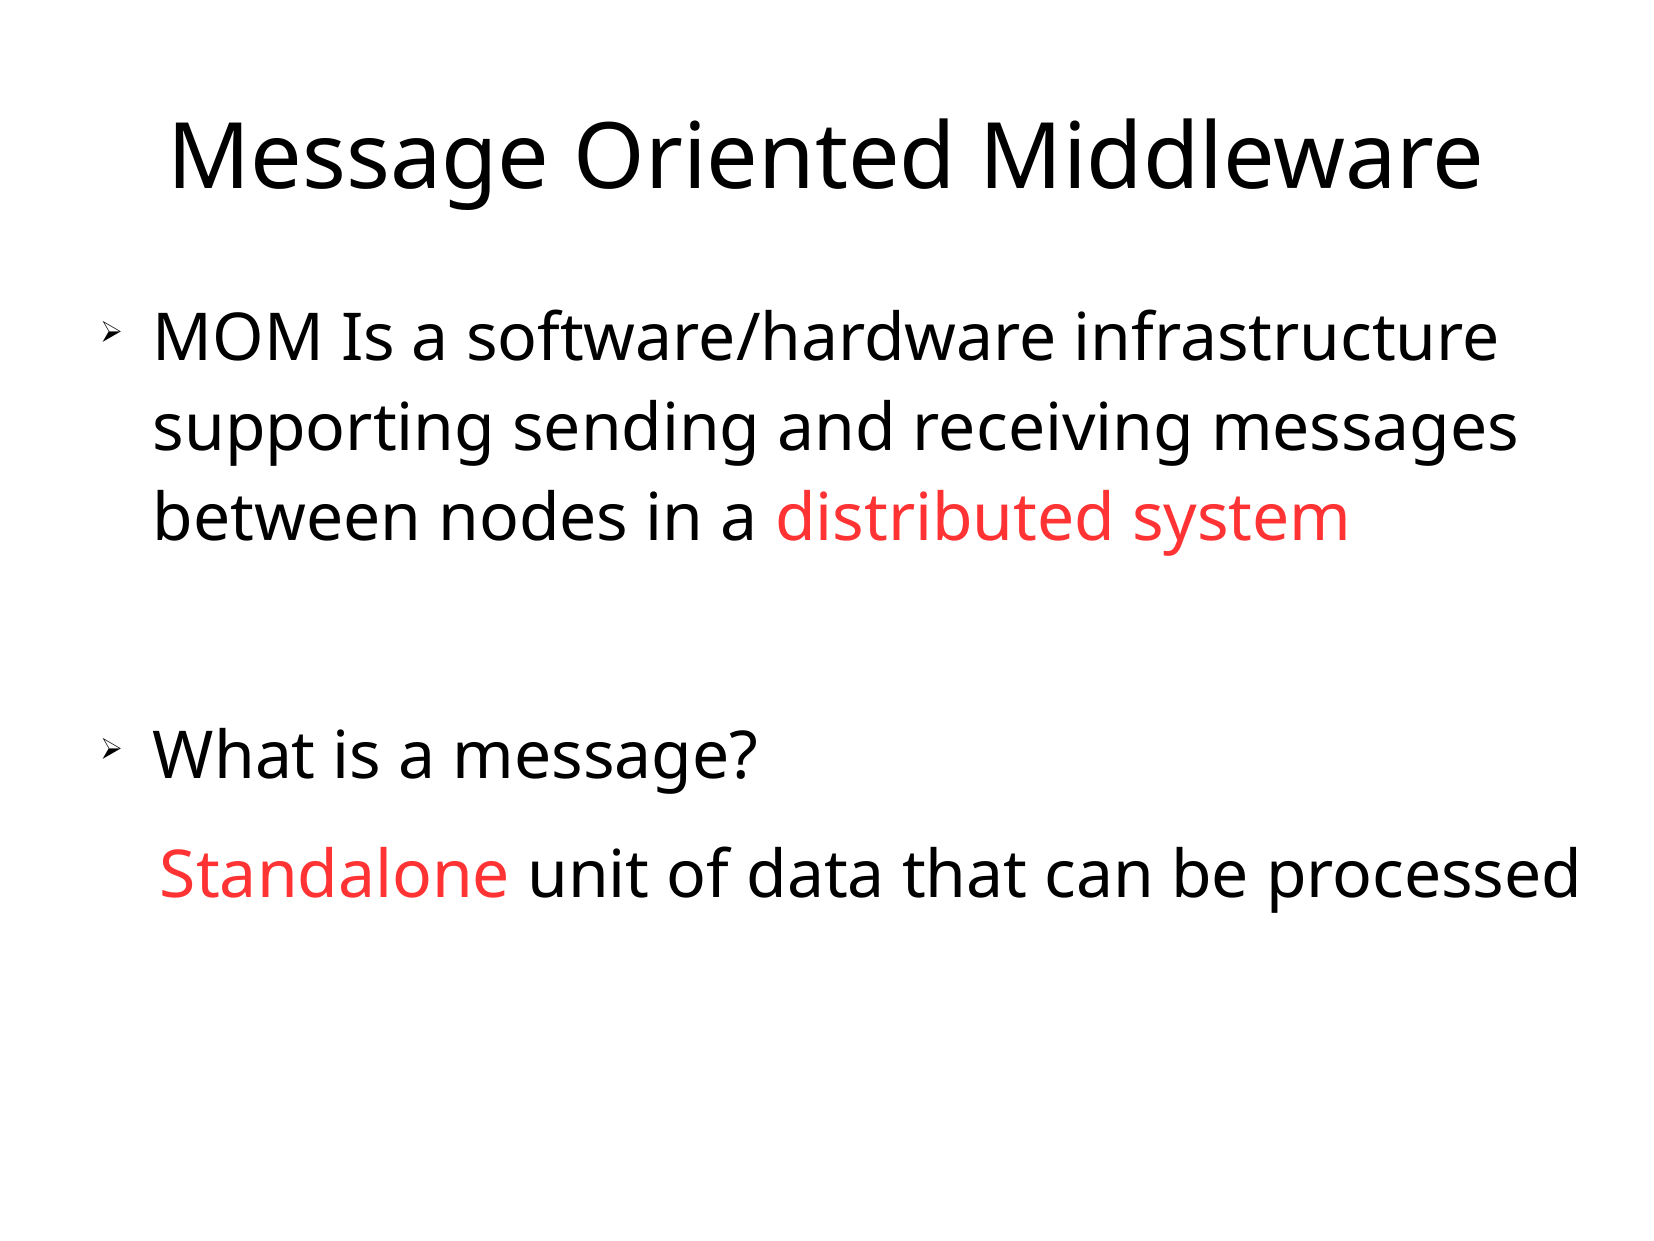

# Message Oriented Middleware
MOM Is a software/hardware infrastructure supporting sending and receiving messages between nodes in a distributed system
What is a message?
Standalone unit of data that can be processed